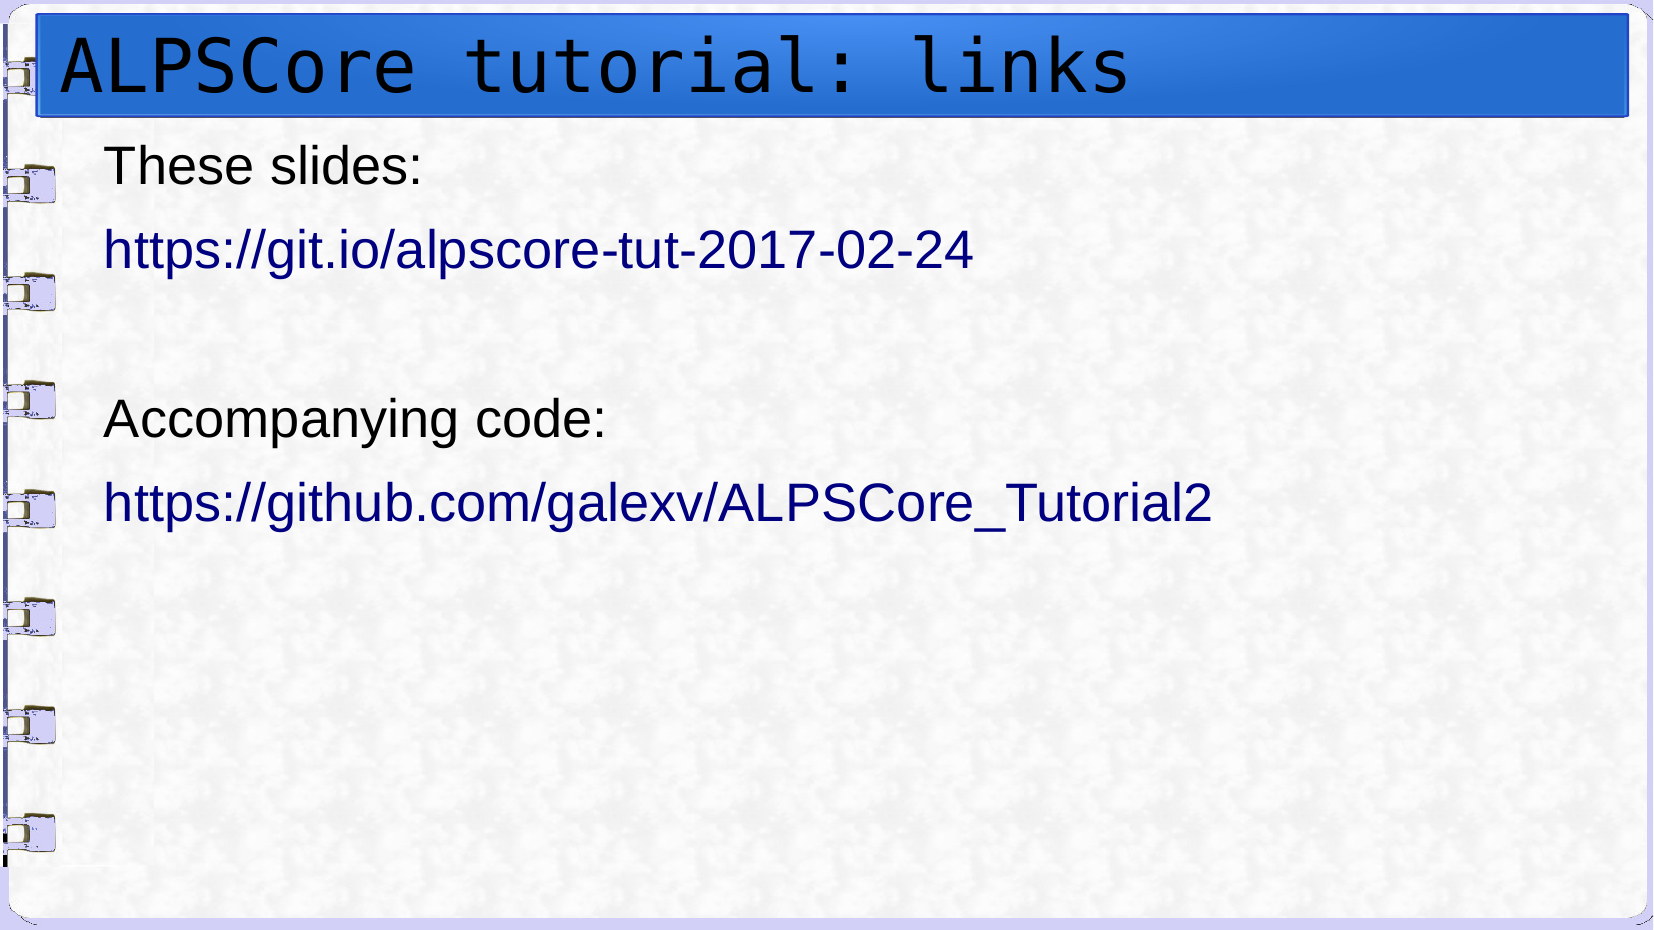

# ALPSCore tutorial: links
These slides:
https://git.io/alpscore-tut-2017-02-24
Accompanying code:
https://github.com/galexv/ALPSCore_Tutorial2